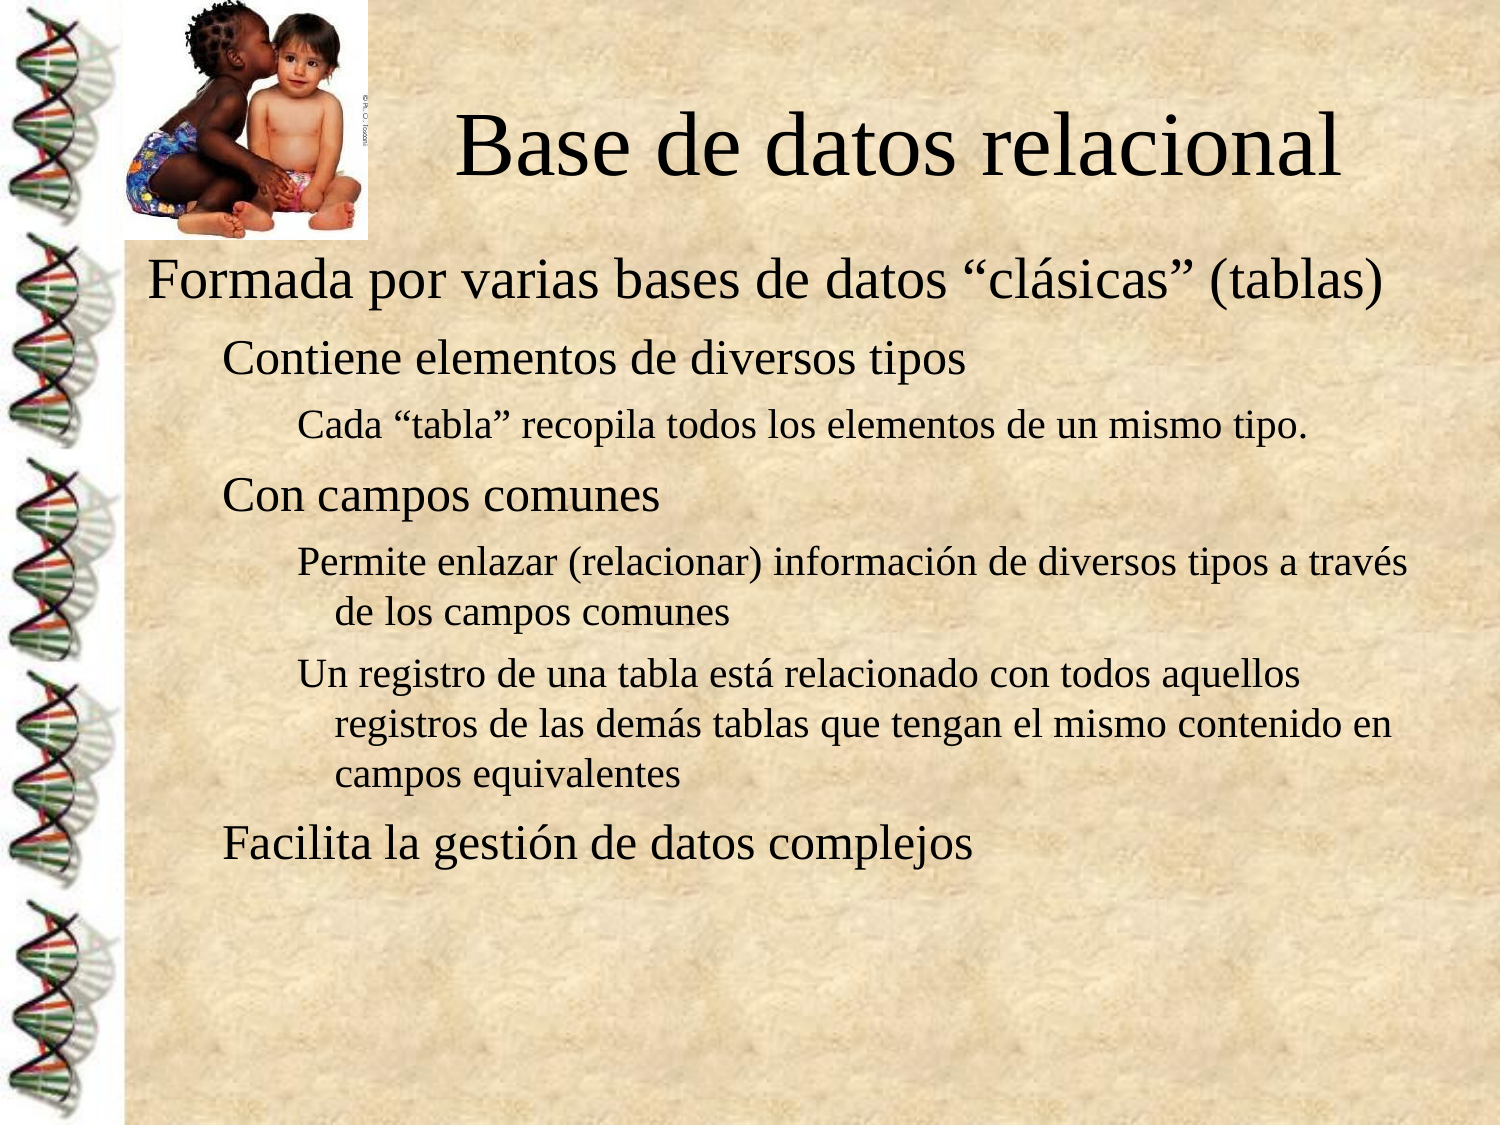

# Base de datos relacional
Formada por varias bases de datos “clásicas” (tablas)
Contiene elementos de diversos tipos
Cada “tabla” recopila todos los elementos de un mismo tipo.
Con campos comunes
Permite enlazar (relacionar) información de diversos tipos a través de los campos comunes
Un registro de una tabla está relacionado con todos aquellos registros de las demás tablas que tengan el mismo contenido en campos equivalentes
Facilita la gestión de datos complejos